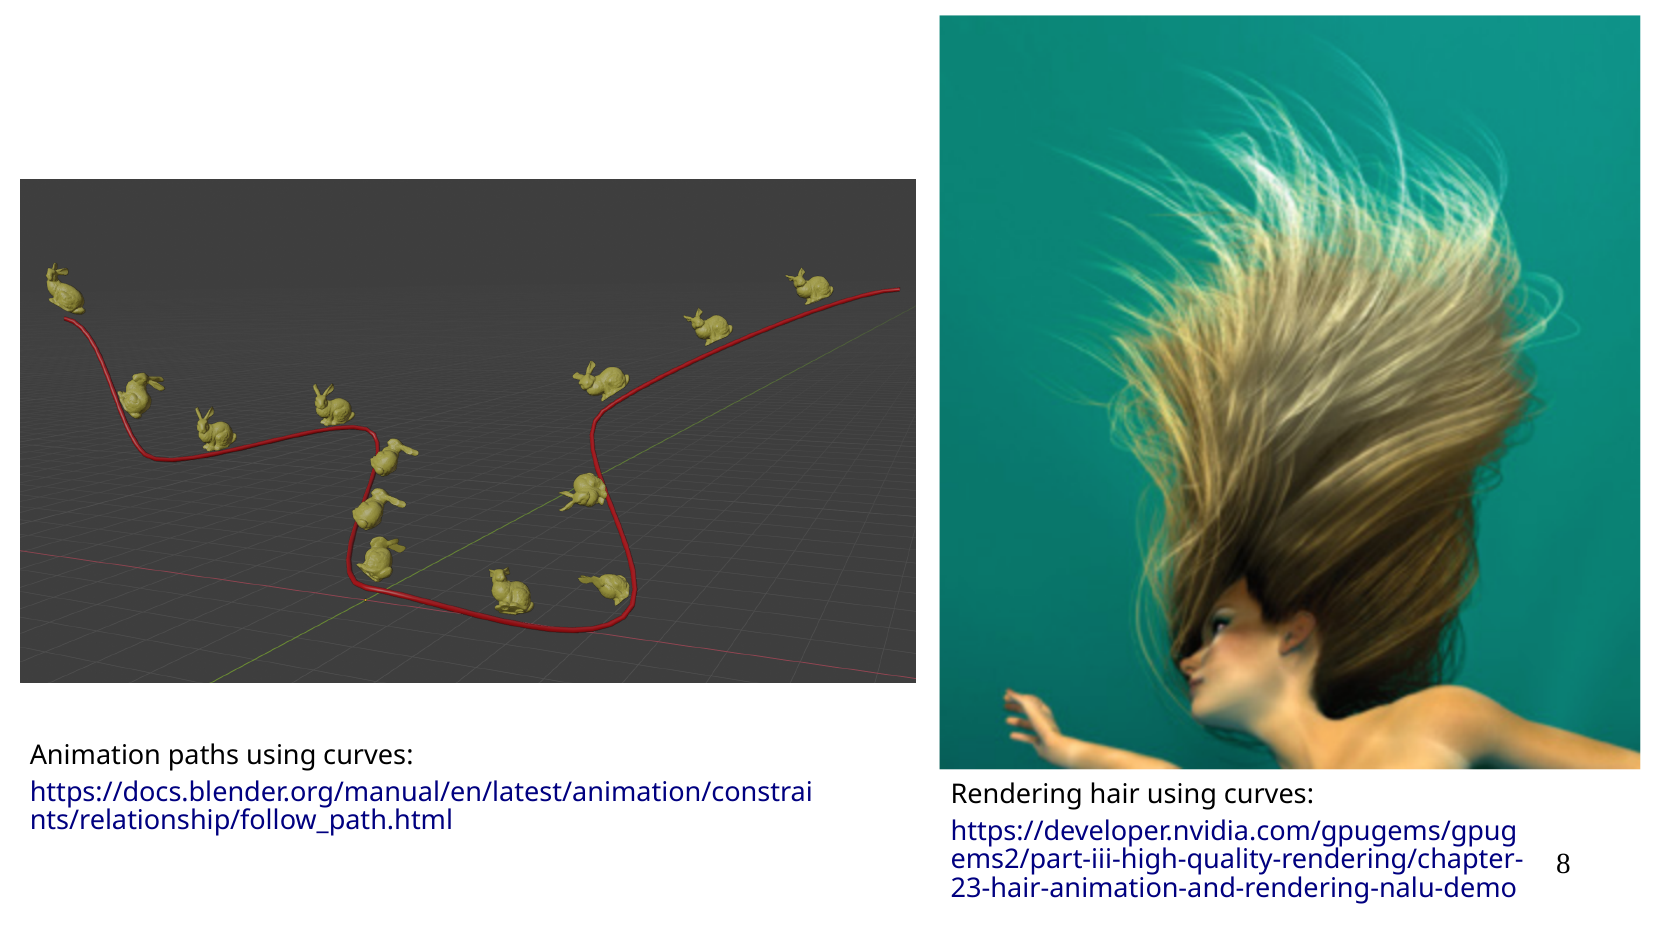

Animation paths using curves: https://docs.blender.org/manual/en/latest/animation/constraints/relationship/follow_path.html
Rendering hair using curves: https://developer.nvidia.com/gpugems/gpugems2/part-iii-high-quality-rendering/chapter-23-hair-animation-and-rendering-nalu-demo
8